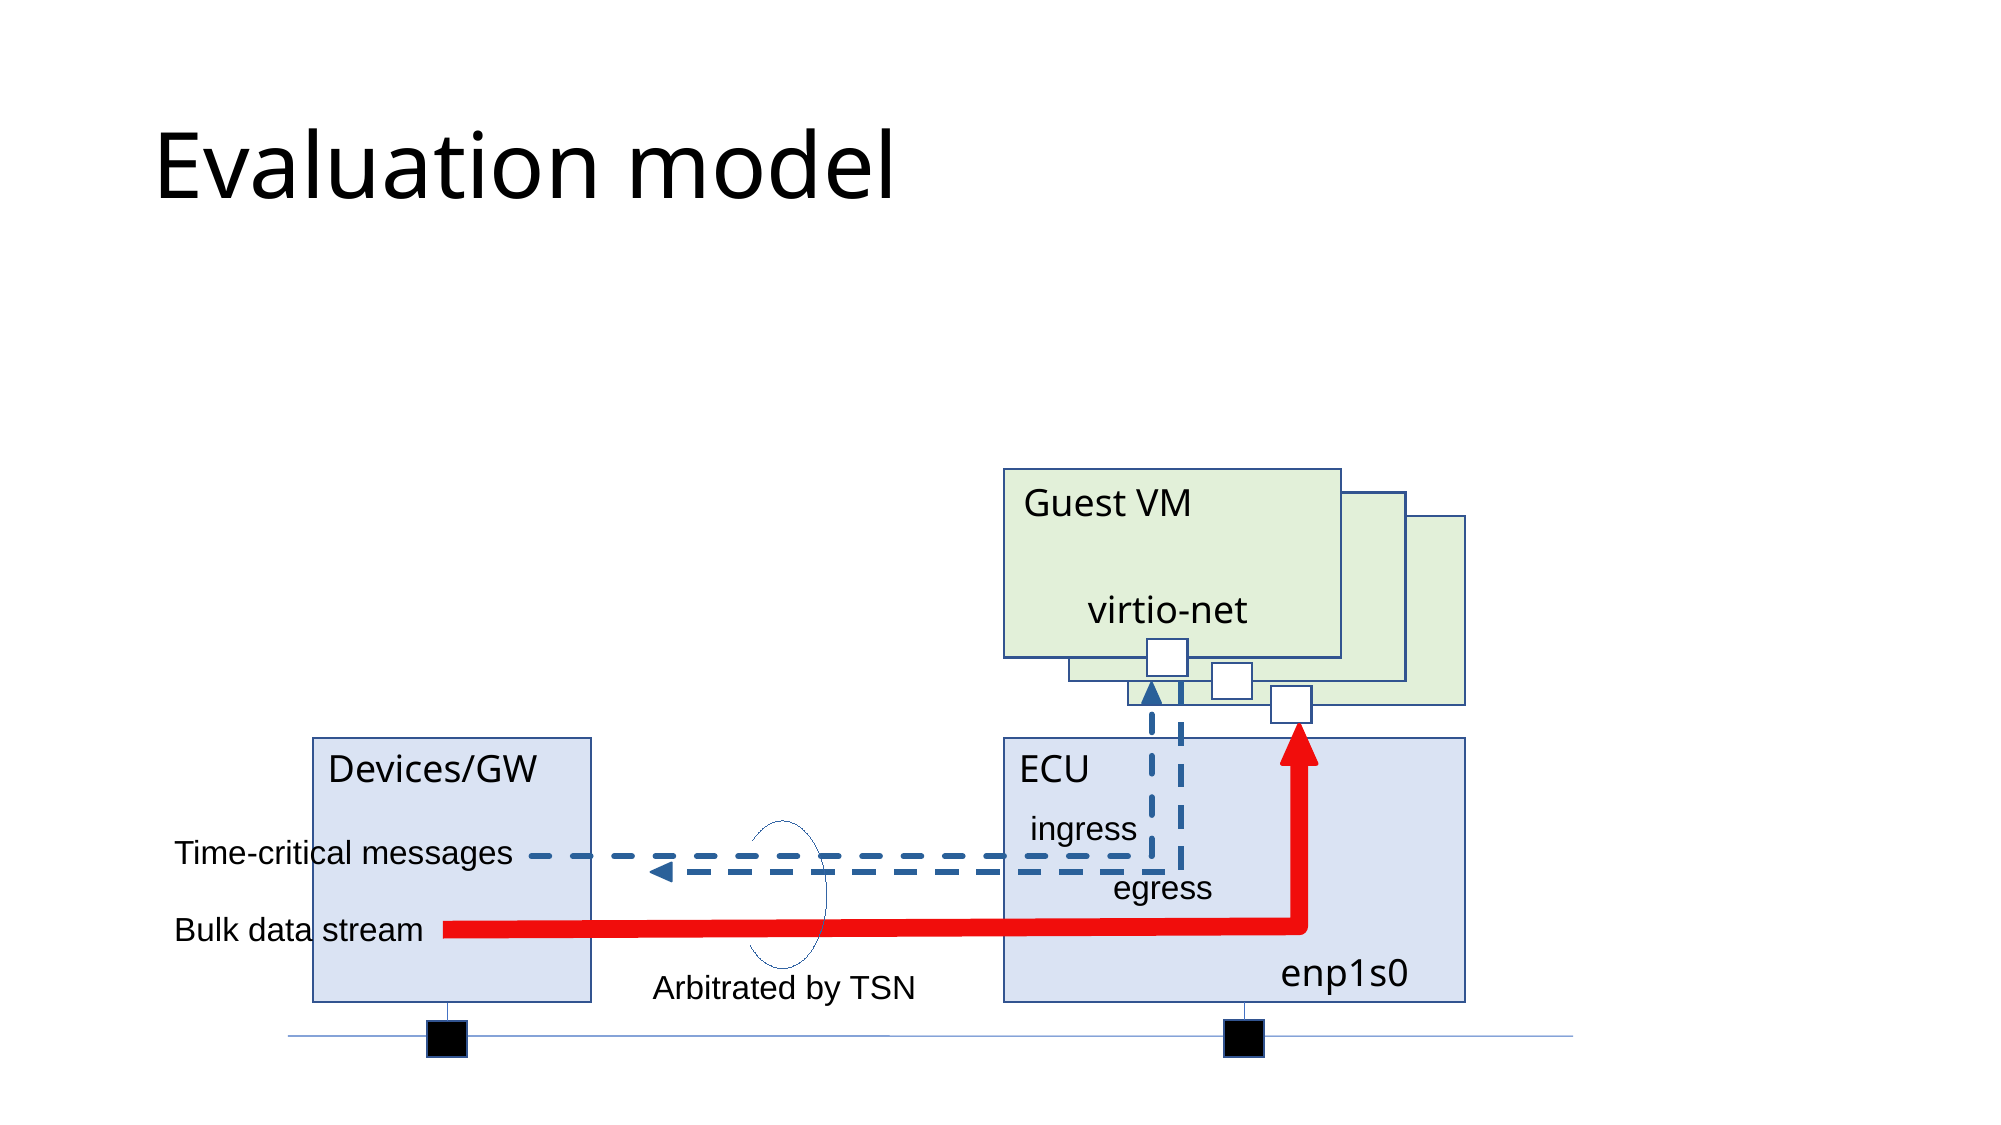

# Evaluation model
Guest VM
virtio-net
Devices/GW
ECU
ingress
Time-critical messages
egress
Bulk data stream
enp1s0
Arbitrated by TSN